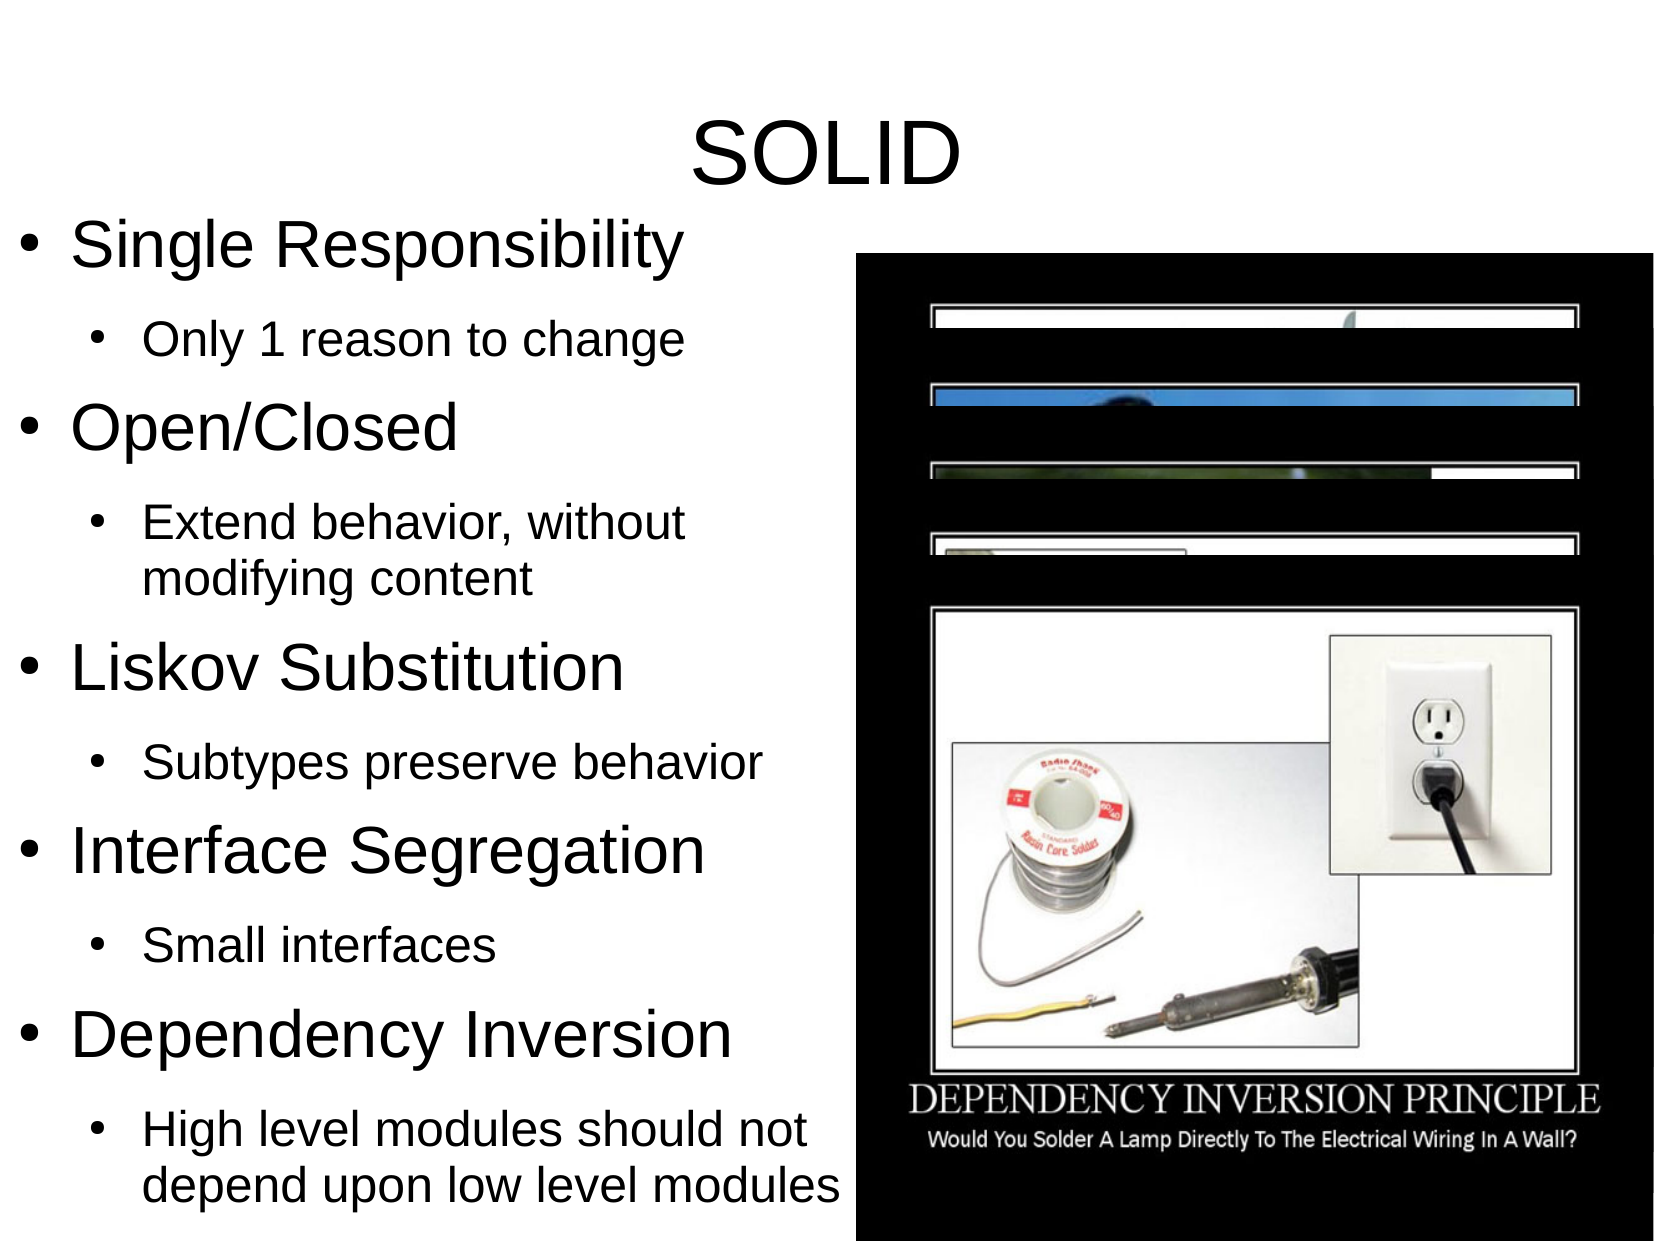

# SOLID
Single Responsibility
Only 1 reason to change
Open/Closed
Extend behavior, without
modifying content
Liskov Substitution
Subtypes preserve behavior
Interface Segregation
Small interfaces
Dependency Inversion
High level modules should not
depend upon low level modules
21